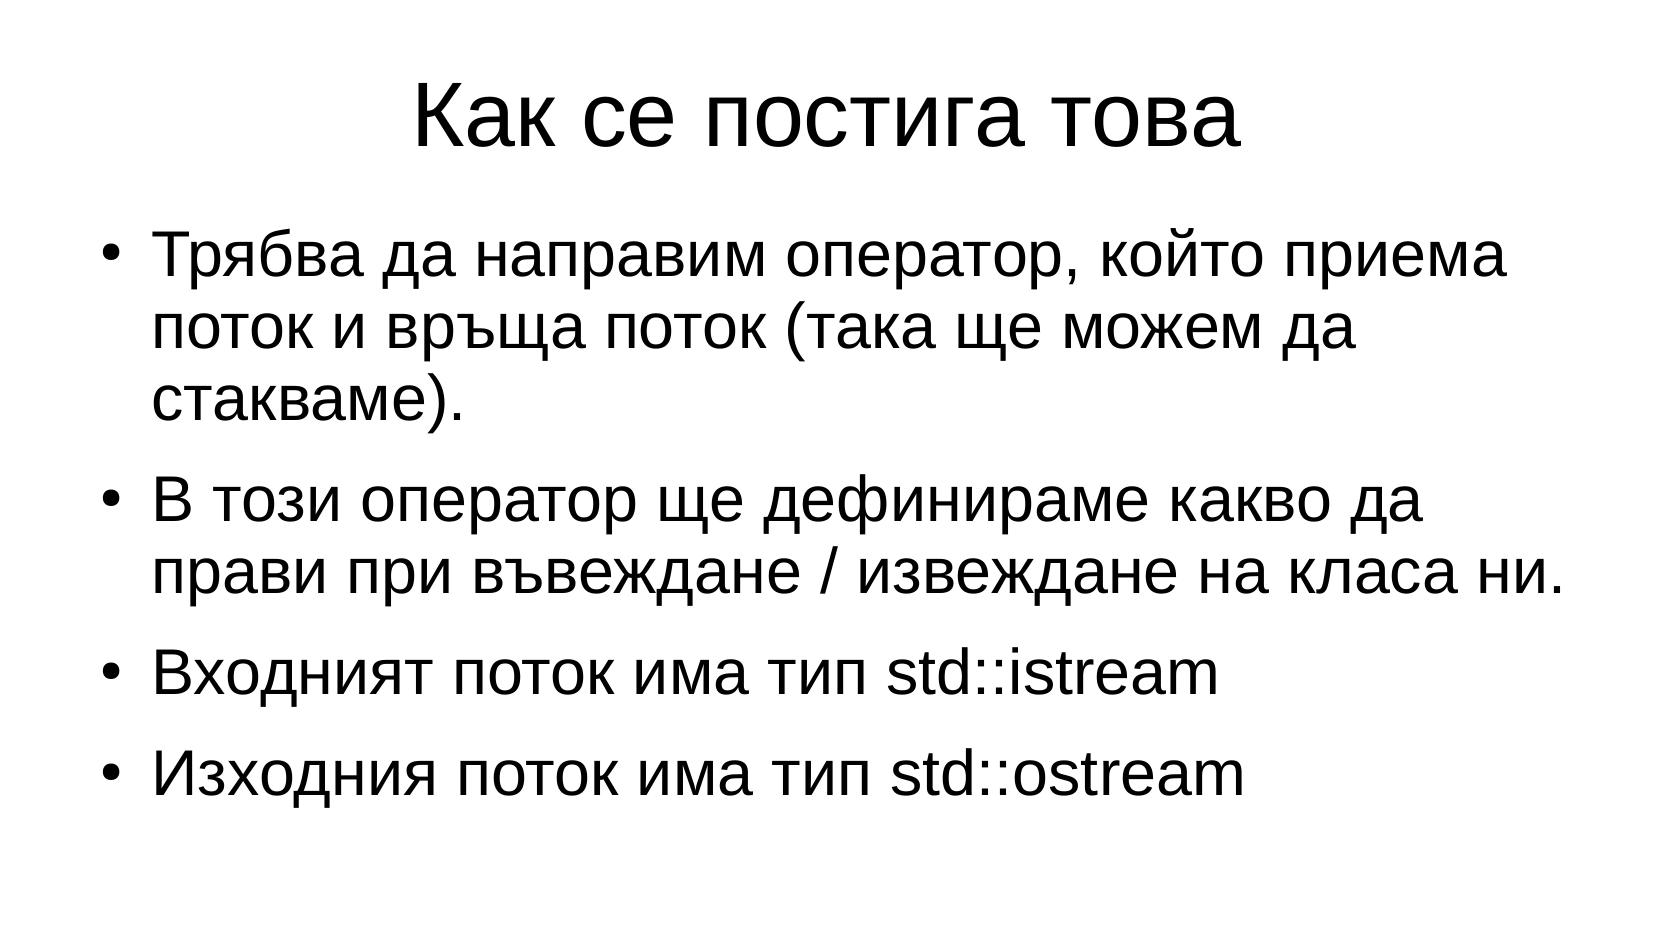

# Как се постига това
Трябва да направим оператор, който приема поток и връща поток (така ще можем да стакваме).
В този оператор ще дефинираме какво да прави при въвеждане / извеждане на класа ни.
Входният поток има тип std::istream
Изходния поток има тип std::ostream